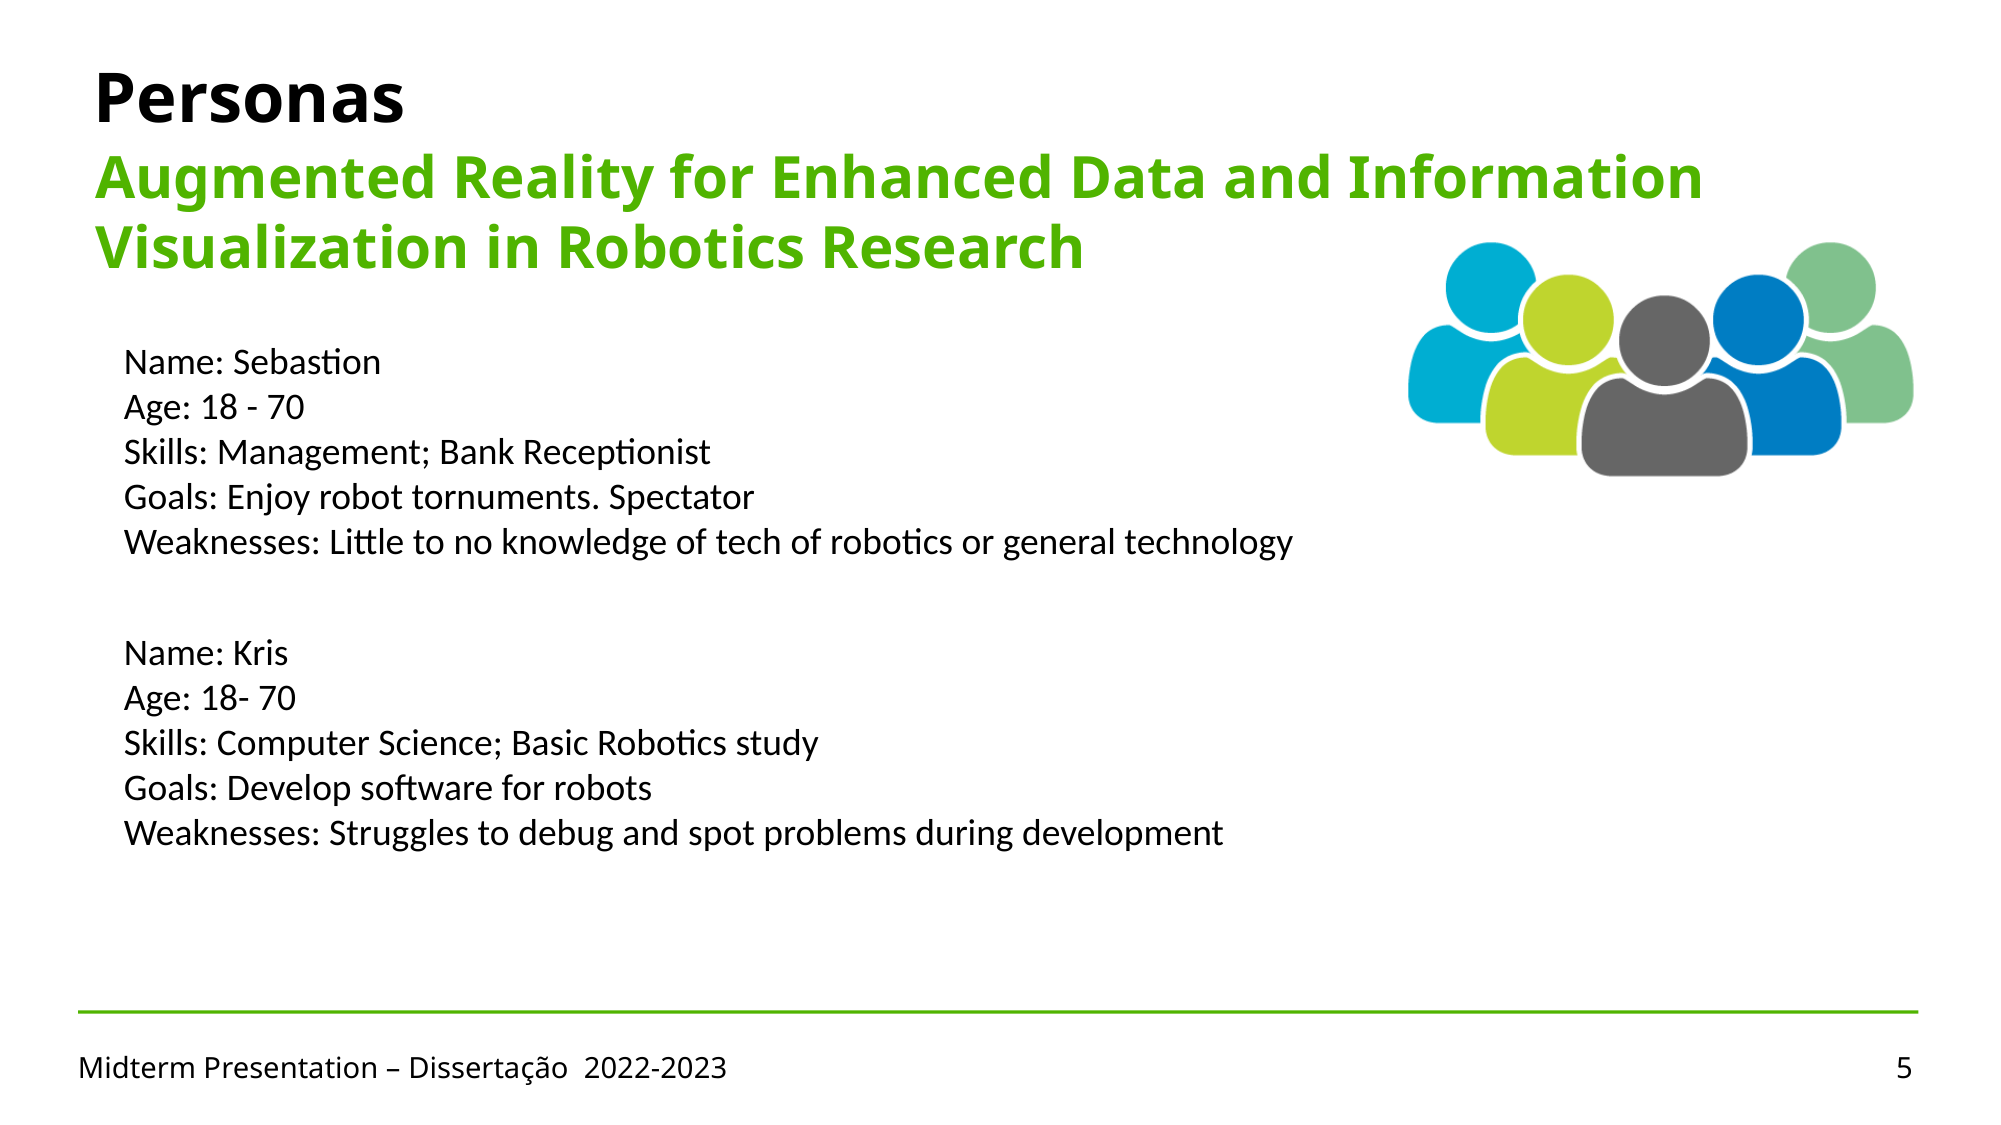

Personas
Augmented Reality for Enhanced Data and Information Visualization in Robotics Research
Name: Sebastion
Age: 18 - 70
Skills: Management; Bank Receptionist
Goals: Enjoy robot tornuments. Spectator
Weaknesses: Little to no knowledge of tech of robotics or general technology
Name: Kris
Age: 18- 70
Skills: Computer Science; Basic Robotics study
Goals: Develop software for robots
Weaknesses: Struggles to debug and spot problems during development
Midterm Presentation – Dissertação 2022-2023